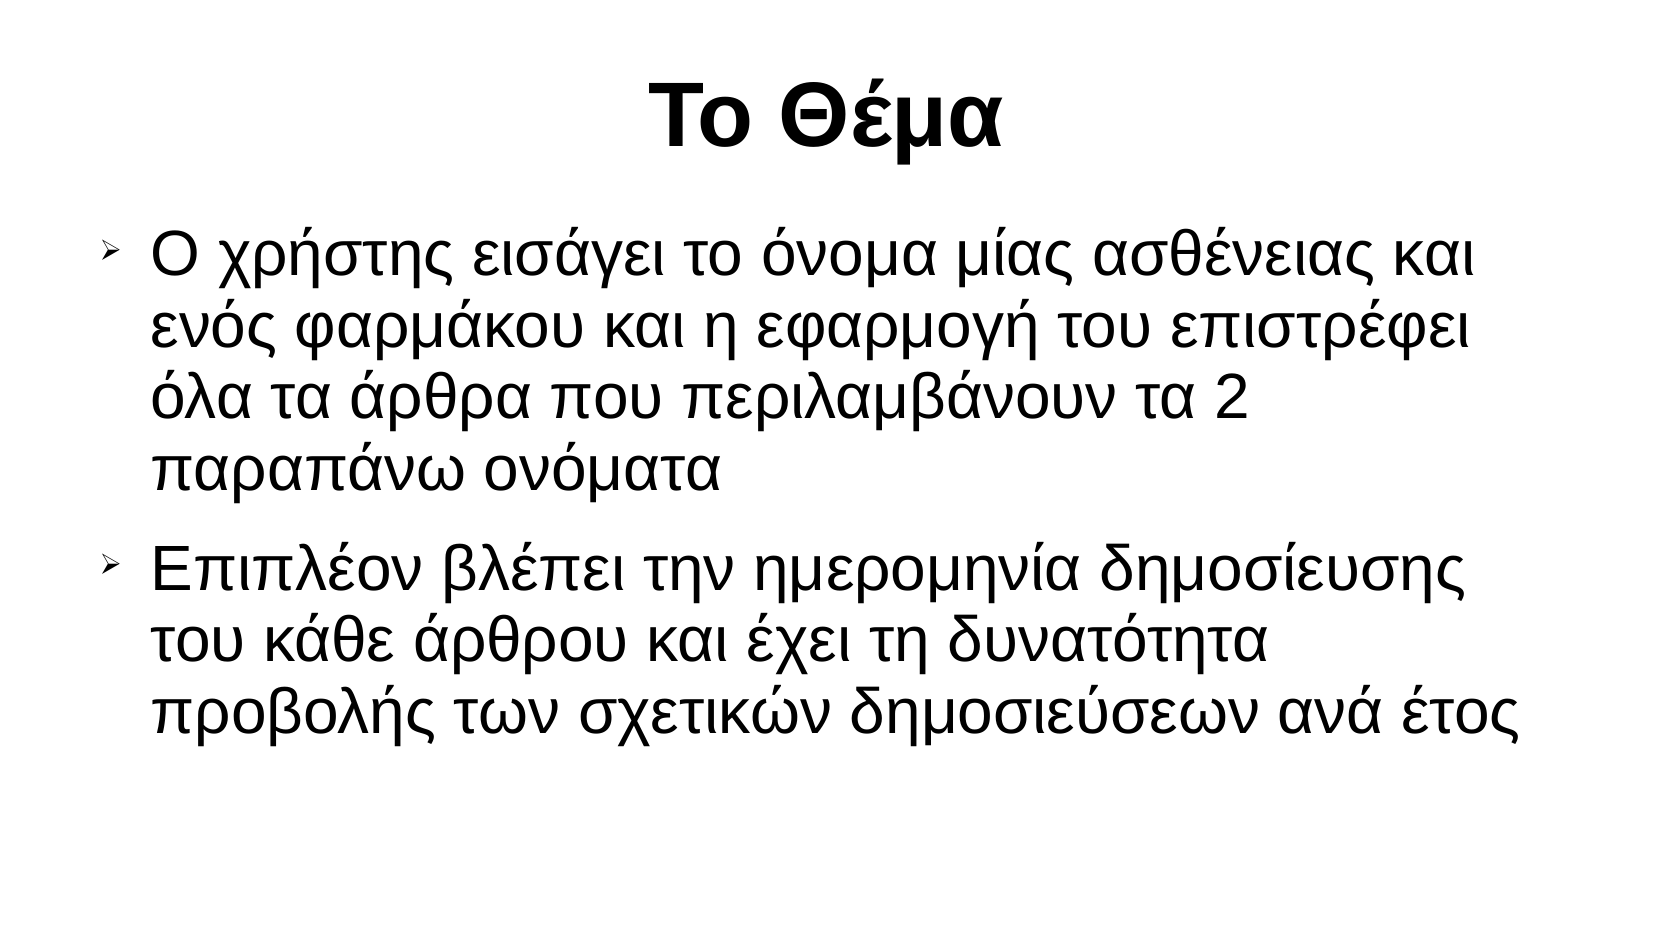

# Το Θέμα
Ο χρήστης εισάγει το όνομα μίας ασθένειας και ενός φαρμάκου και η εφαρμογή του επιστρέφει όλα τα άρθρα που περιλαμβάνουν τα 2 παραπάνω ονόματα
Επιπλέον βλέπει την ημερομηνία δημοσίευσης του κάθε άρθρου και έχει τη δυνατότητα προβολής των σχετικών δημοσιεύσεων ανά έτος